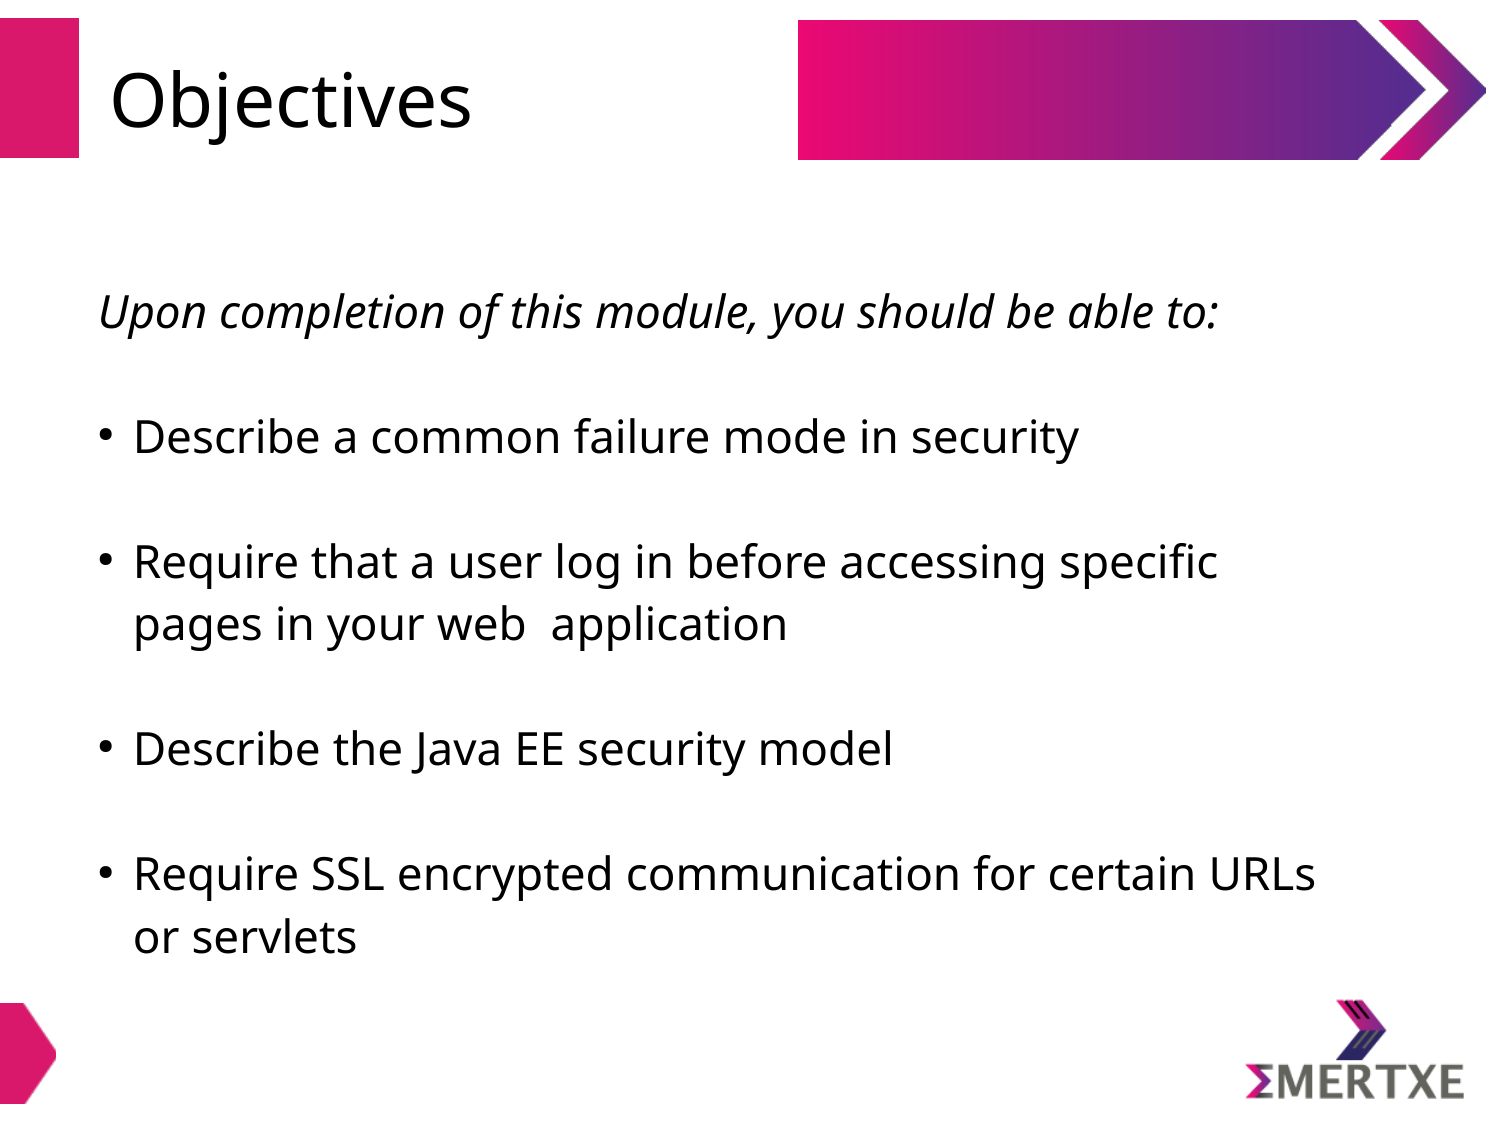

Objectives
Upon completion of this module, you should be able to:
Describe a common failure mode in security
Require that a user log in before accessing specific pages in your web application
Describe the Java EE security model
Require SSL encrypted communication for certain URLs or servlets